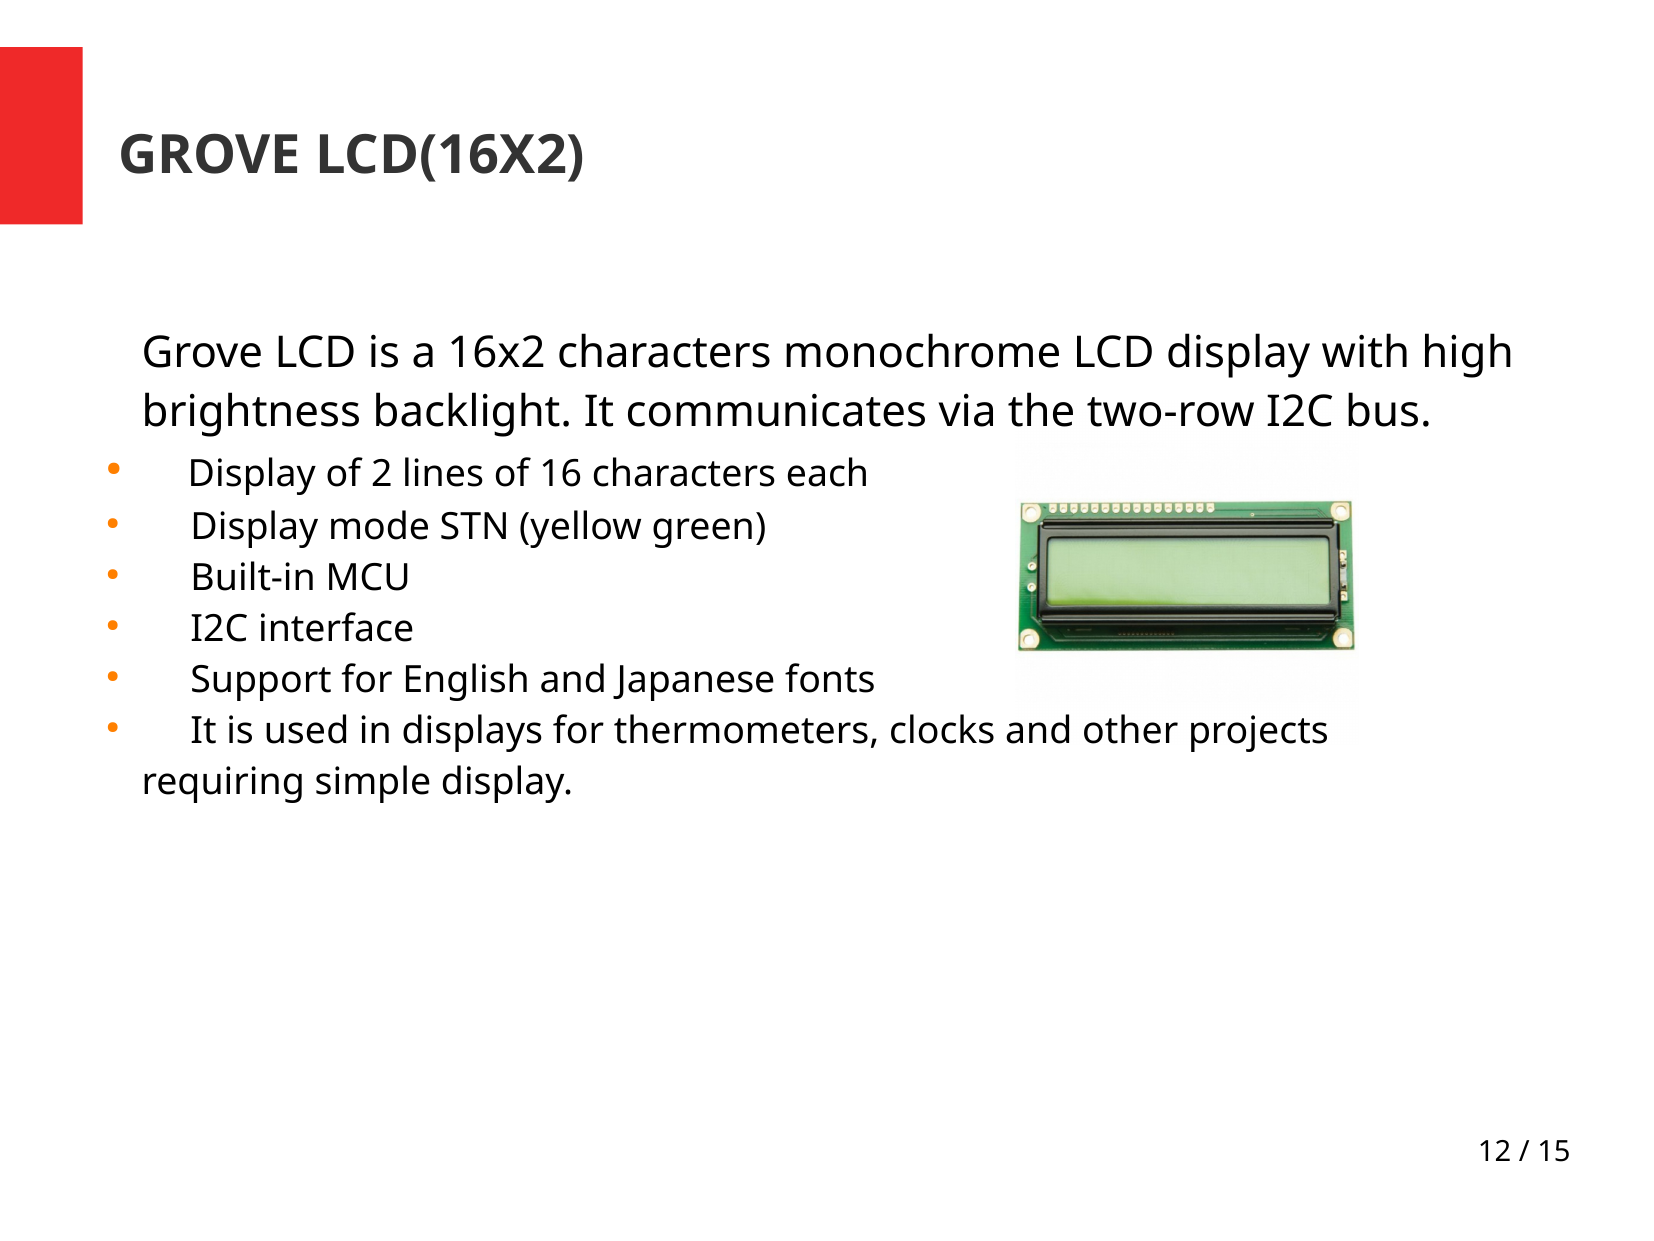

# GROVE LCD(16X2)
Grove LCD is a 16x2 characters monochrome LCD display with high brightness backlight. It communicates via the two-row I2C bus.
 Display of 2 lines of 16 characters each
 Display mode STN (yellow green)
 Built-in MCU
 I2C interface
 Support for English and Japanese fonts
 It is used in displays for thermometers, clocks and other projects requiring simple display.
12